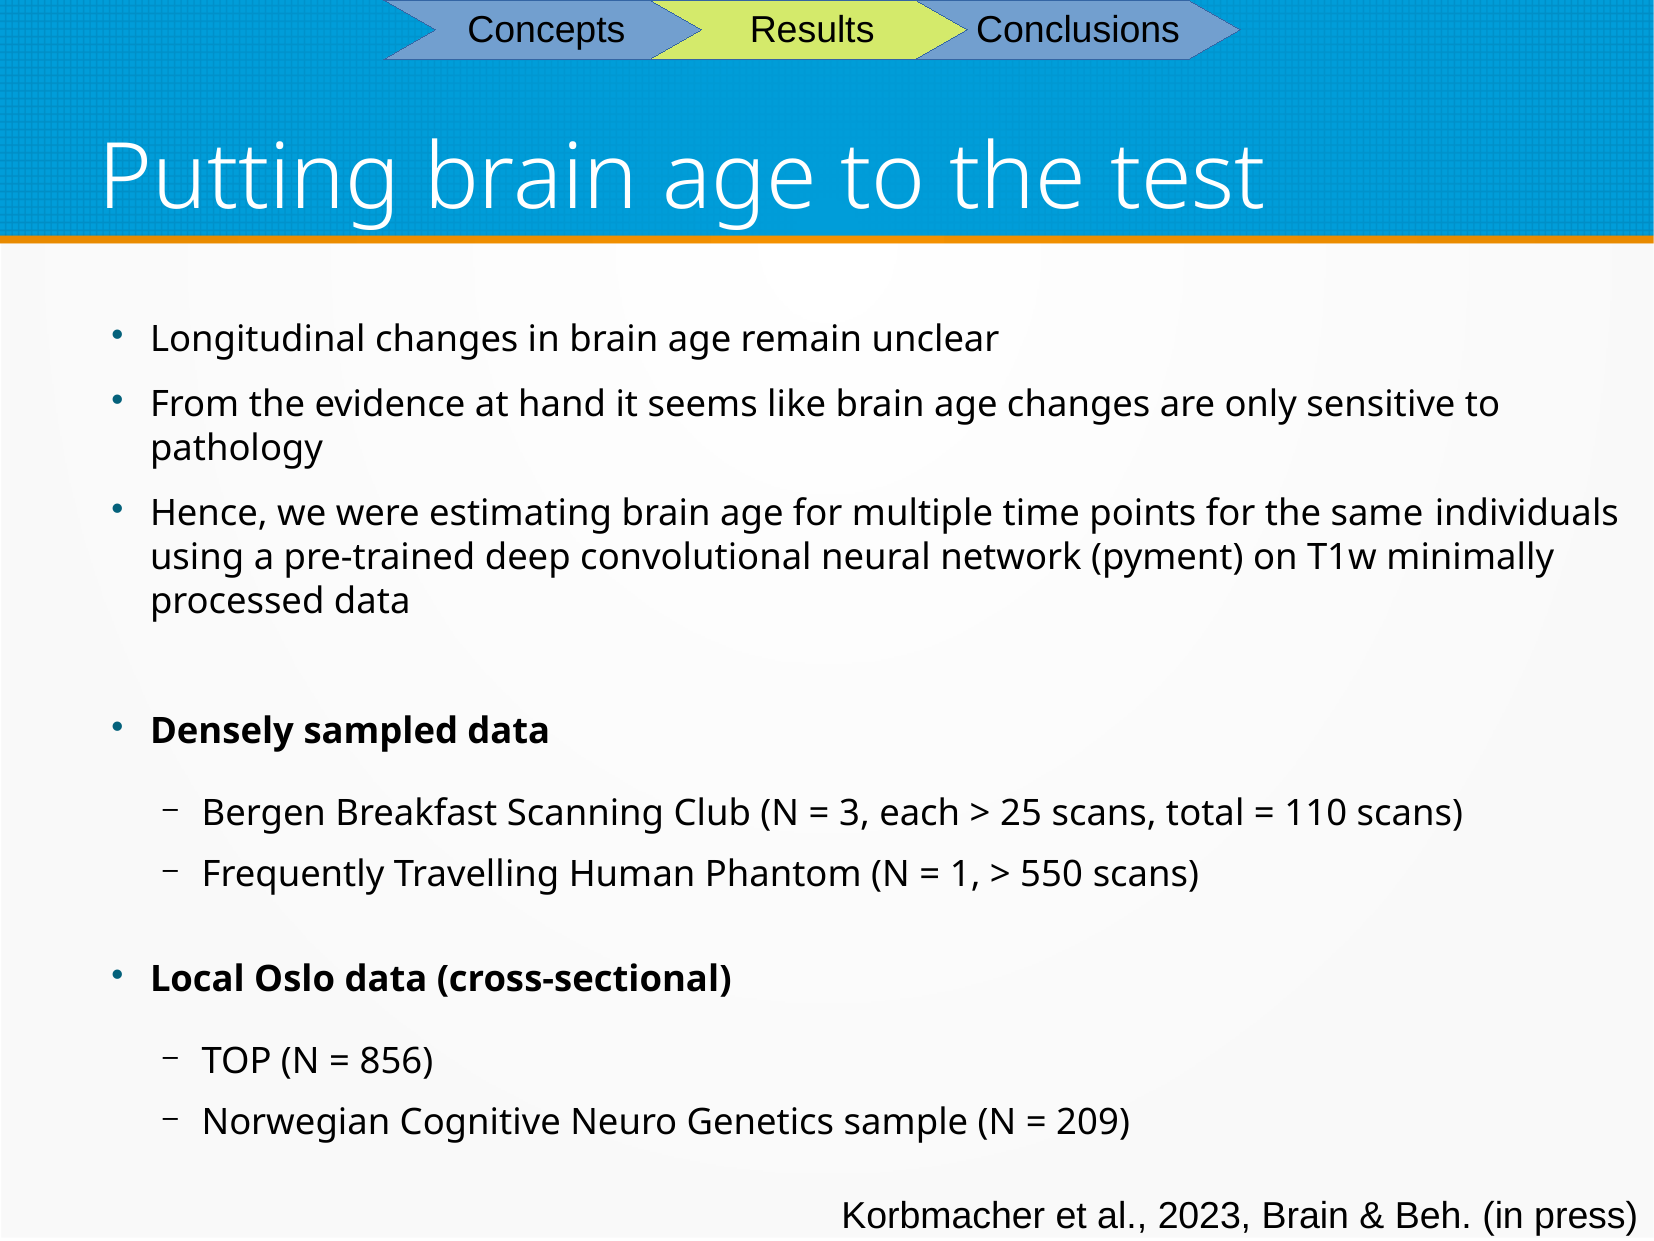

Concepts
Results
Conclusions
# Putting brain age to the test
Longitudinal changes in brain age remain unclear
From the evidence at hand it seems like brain age changes are only sensitive to pathology
Hence, we were estimating brain age for multiple time points for the same individuals using a pre-trained deep convolutional neural network (pyment) on T1w minimally processed data
Densely sampled data
Bergen Breakfast Scanning Club (N = 3, each > 25 scans, total = 110 scans)
Frequently Travelling Human Phantom (N = 1, > 550 scans)
Local Oslo data (cross-sectional)
TOP (N = 856)
Norwegian Cognitive Neuro Genetics sample (N = 209)
Korbmacher et al., 2023, Brain & Beh. (in press)